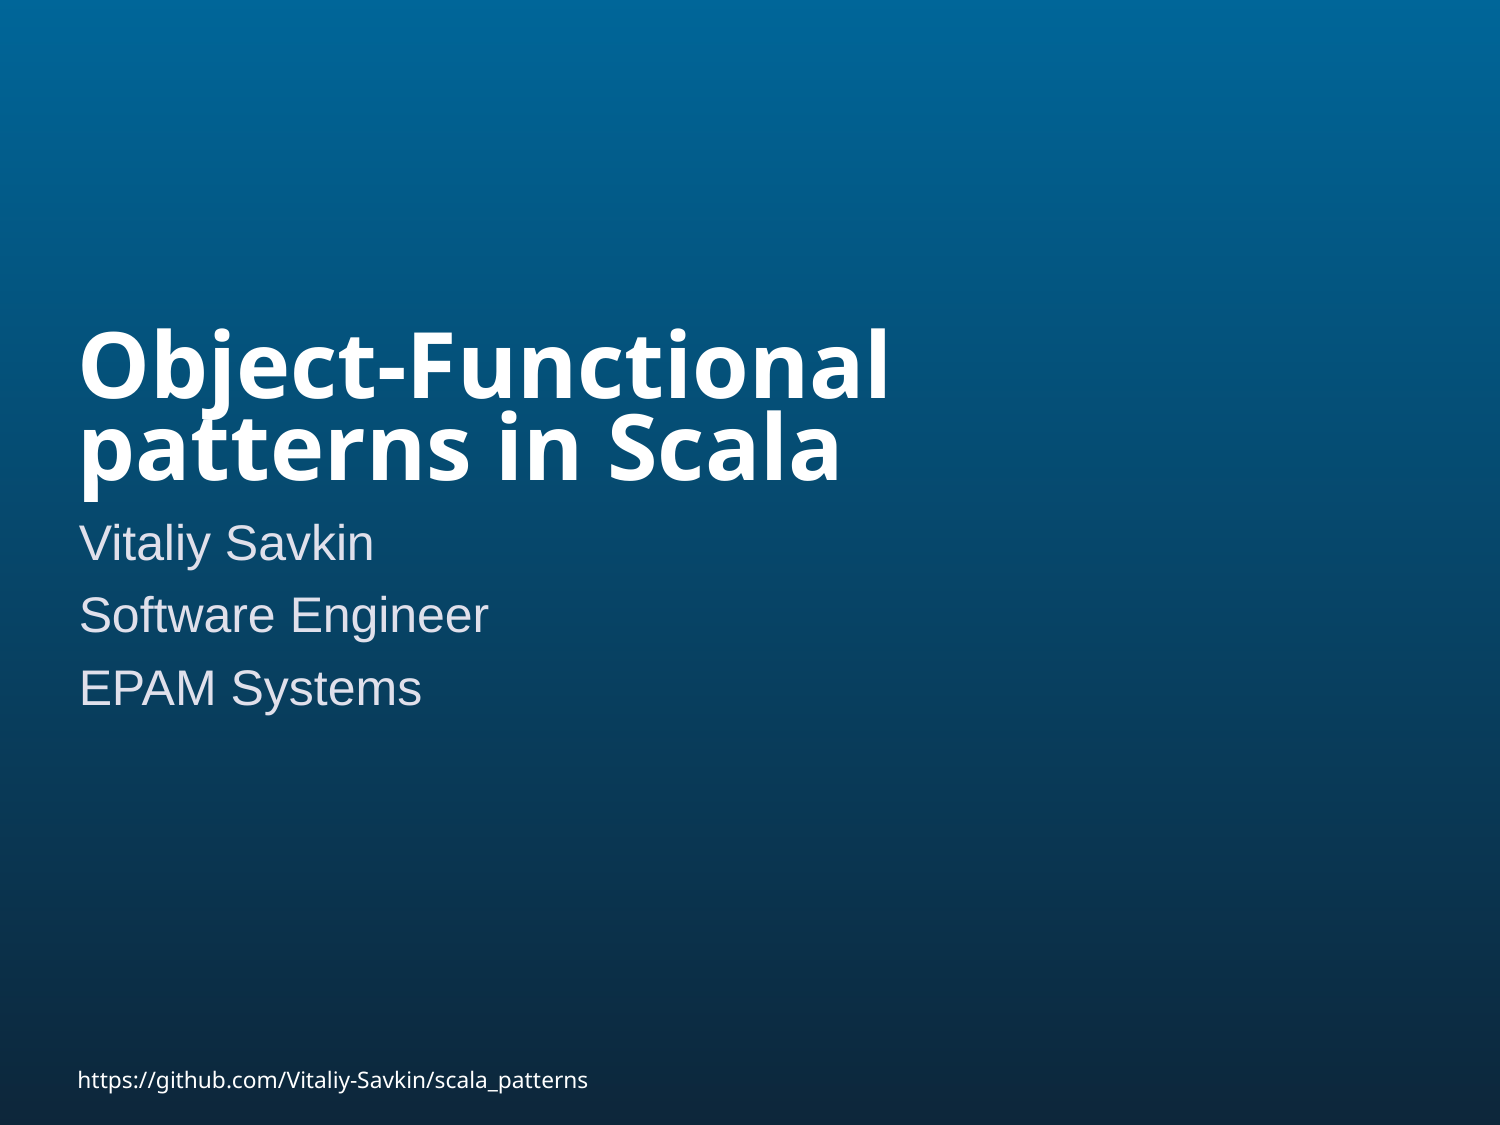

Object-Functional patterns in Scala
# Vitaliy Savkin
Software Engineer
EPAM Systems
https://github.com/Vitaliy-Savkin/scala_patterns